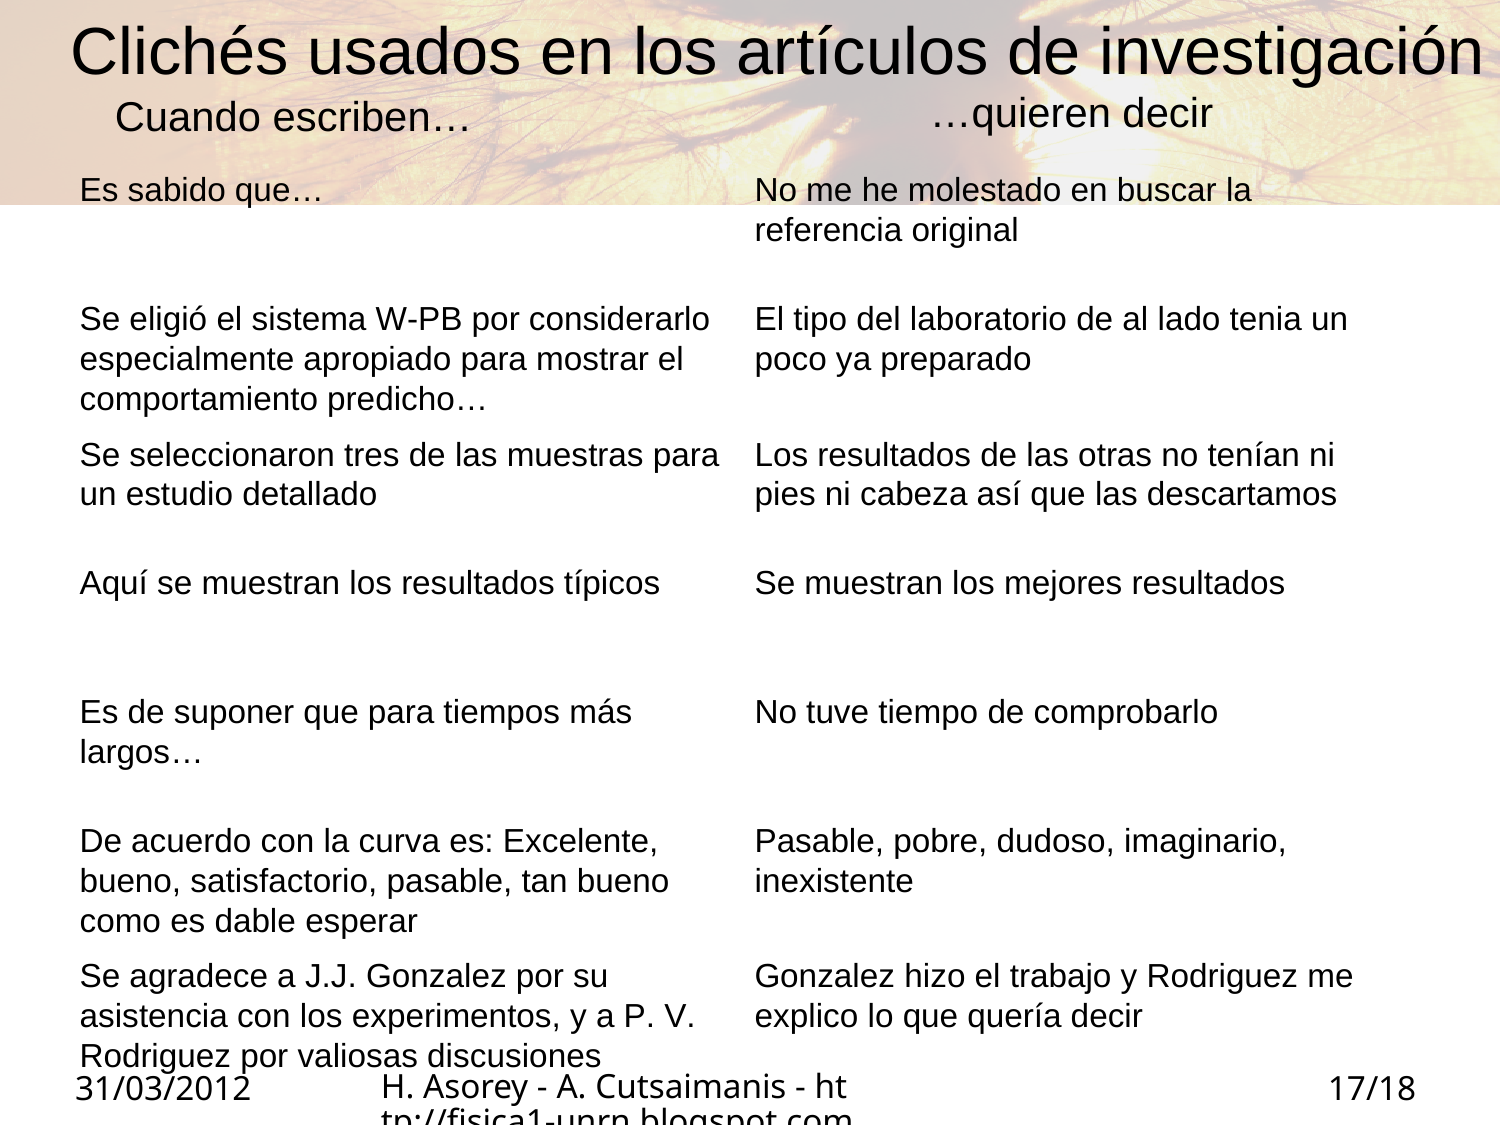

Clichés usados en los artículos de investigación
…quieren decir
Cuando escriben…
| Es sabido que… | No me he molestado en buscar la referencia original |
| --- | --- |
| Se eligió el sistema W-PB por considerarlo especialmente apropiado para mostrar el comportamiento predicho… | El tipo del laboratorio de al lado tenia un poco ya preparado |
| Se seleccionaron tres de las muestras para un estudio detallado | Los resultados de las otras no tenían ni pies ni cabeza así que las descartamos |
| Aquí se muestran los resultados típicos | Se muestran los mejores resultados |
| Es de suponer que para tiempos más largos… | No tuve tiempo de comprobarlo |
| De acuerdo con la curva es: Excelente, bueno, satisfactorio, pasable, tan bueno como es dable esperar | Pasable, pobre, dudoso, imaginario, inexistente |
| Se agradece a J.J. Gonzalez por su asistencia con los experimentos, y a P. V. Rodriguez por valiosas discusiones | Gonzalez hizo el trabajo y Rodriguez me explico lo que quería decir |
H. Asorey - A. Cutsaimanis - http://fisica1-unrn.blogspot.com
31/03/2012
17